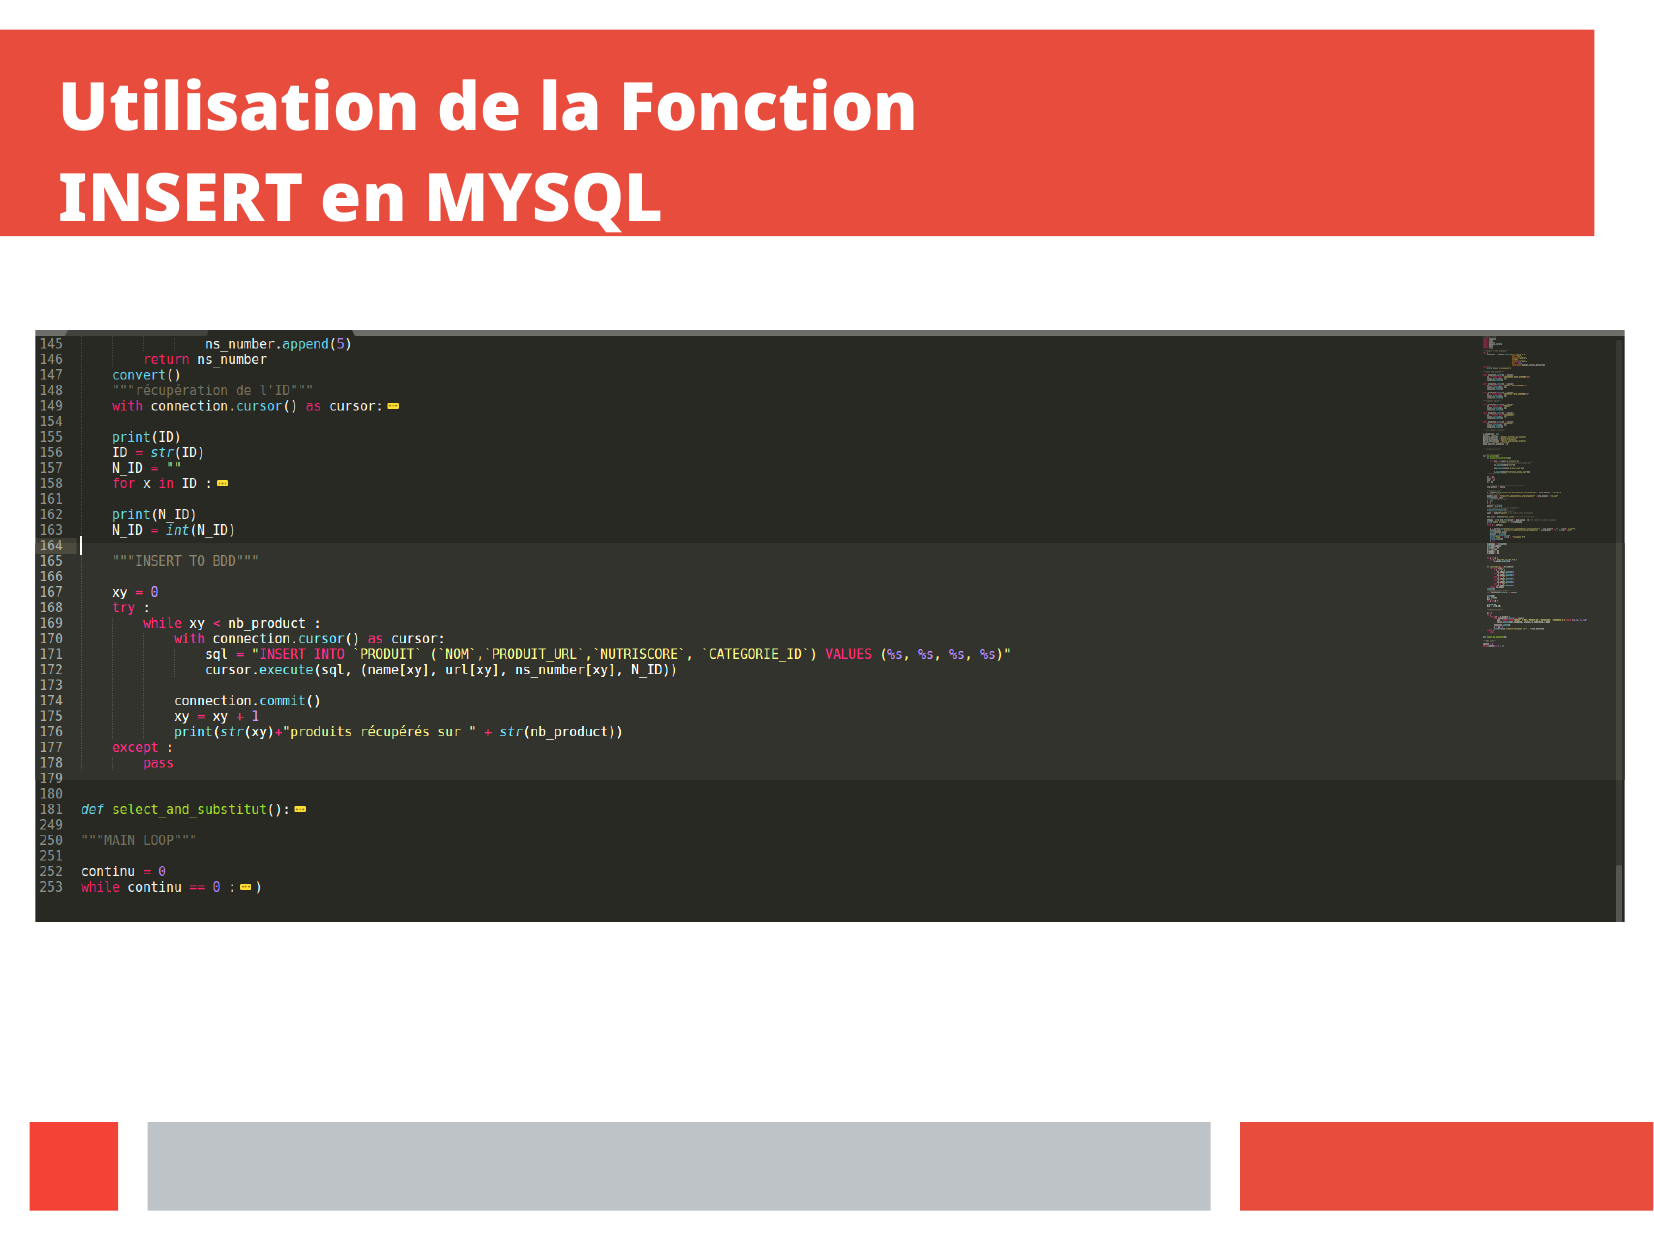

# Utilisation de la Fonction INSERT en MYSQL